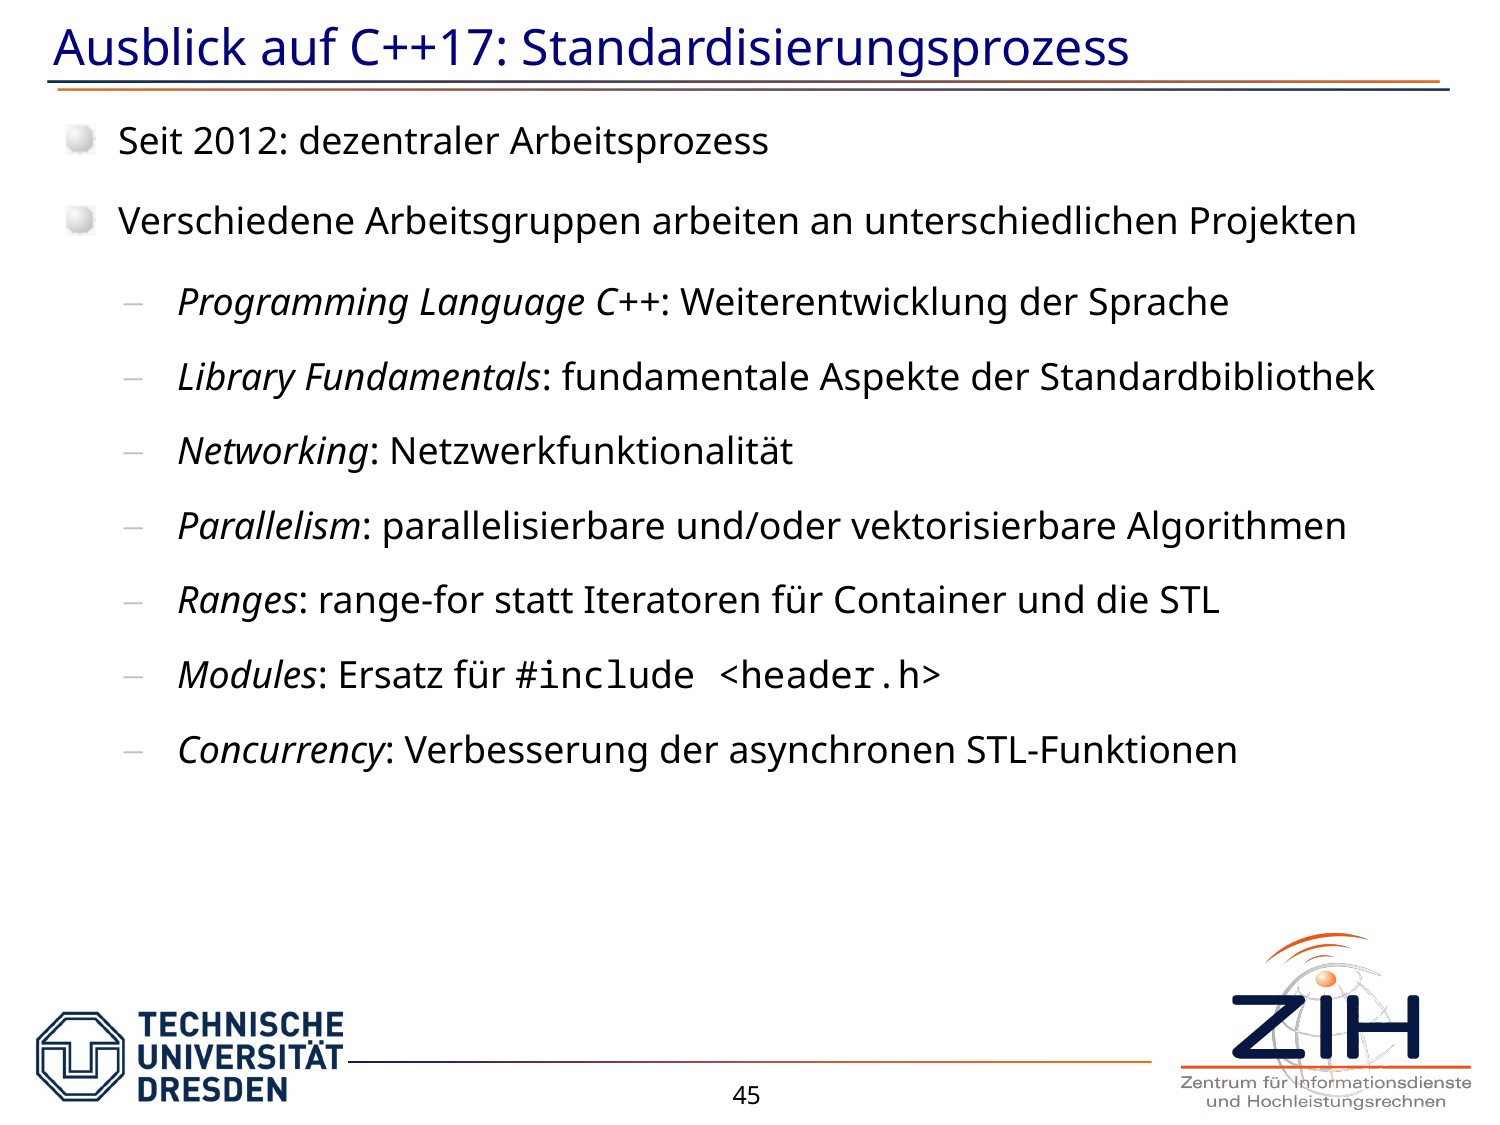

# Ausblick auf C++17: Standardisierungsprozess
Seit 2012: dezentraler Arbeitsprozess
Verschiedene Arbeitsgruppen arbeiten an unterschiedlichen Projekten
Programming Language C++: Weiterentwicklung der Sprache
Library Fundamentals: fundamentale Aspekte der Standardbibliothek
Networking: Netzwerkfunktionalität
Parallelism: parallelisierbare und/oder vektorisierbare Algorithmen
Ranges: range-for statt Iteratoren für Container und die STL
Modules: Ersatz für #include <header.h>
Concurrency: Verbesserung der asynchronen STL-Funktionen
45